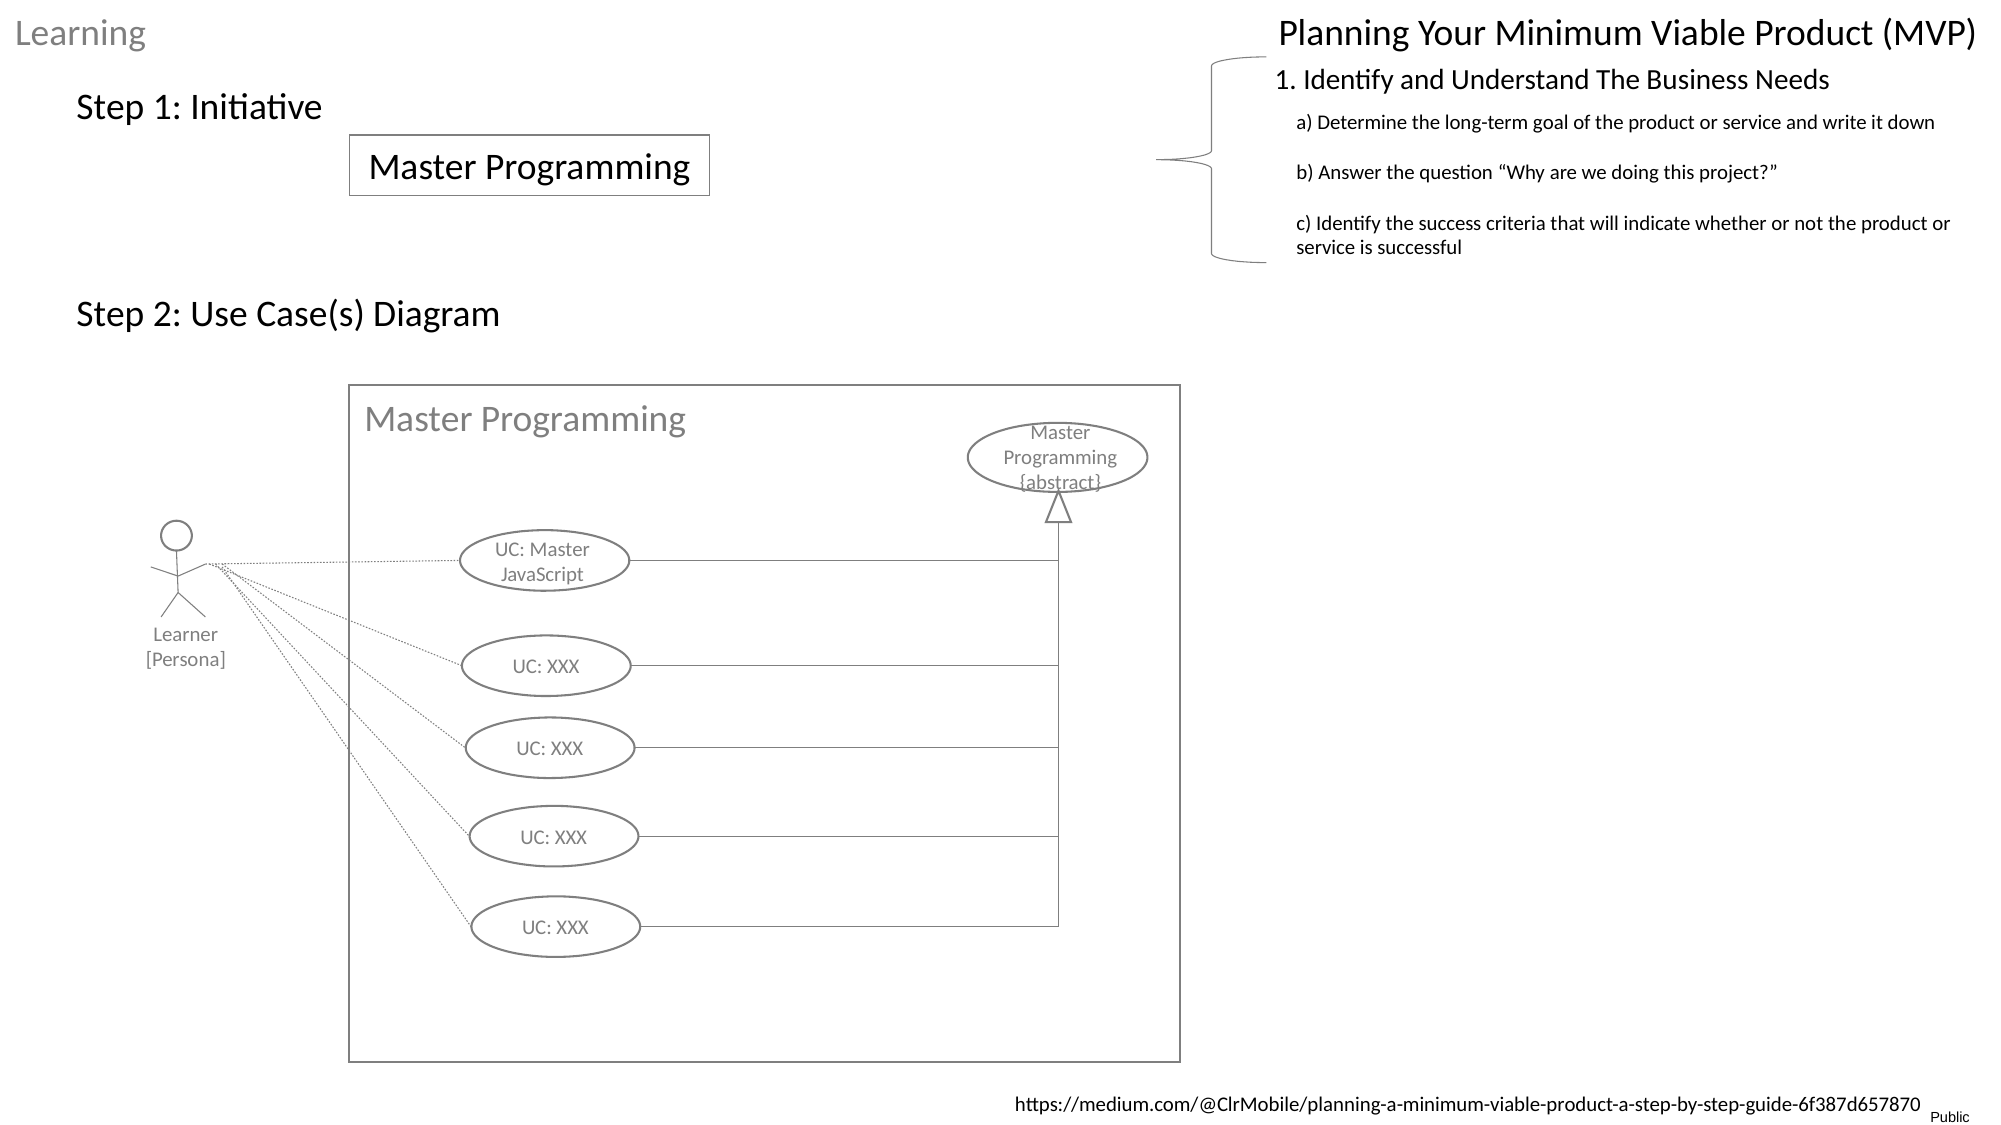

Learning
Planning Your Minimum Viable Product (MVP)
1. Identify and Understand The Business Needs
Step 1: Initiative
a) Determine the long-term goal of the product or service and write it down
b) Answer the question “Why are we doing this project?”
c) Identify the success criteria that will indicate whether or not the product or service is successful
Master Programming
Step 2: Use Case(s) Diagram
Master Programming
Master Programming
{abstract}
UC: Master JavaScript
Learner
[Persona]
UC: XXX
UC: XXX
UC: XXX
UC: XXX
https://medium.com/@ClrMobile/planning-a-minimum-viable-product-a-step-by-step-guide-6f387d657870